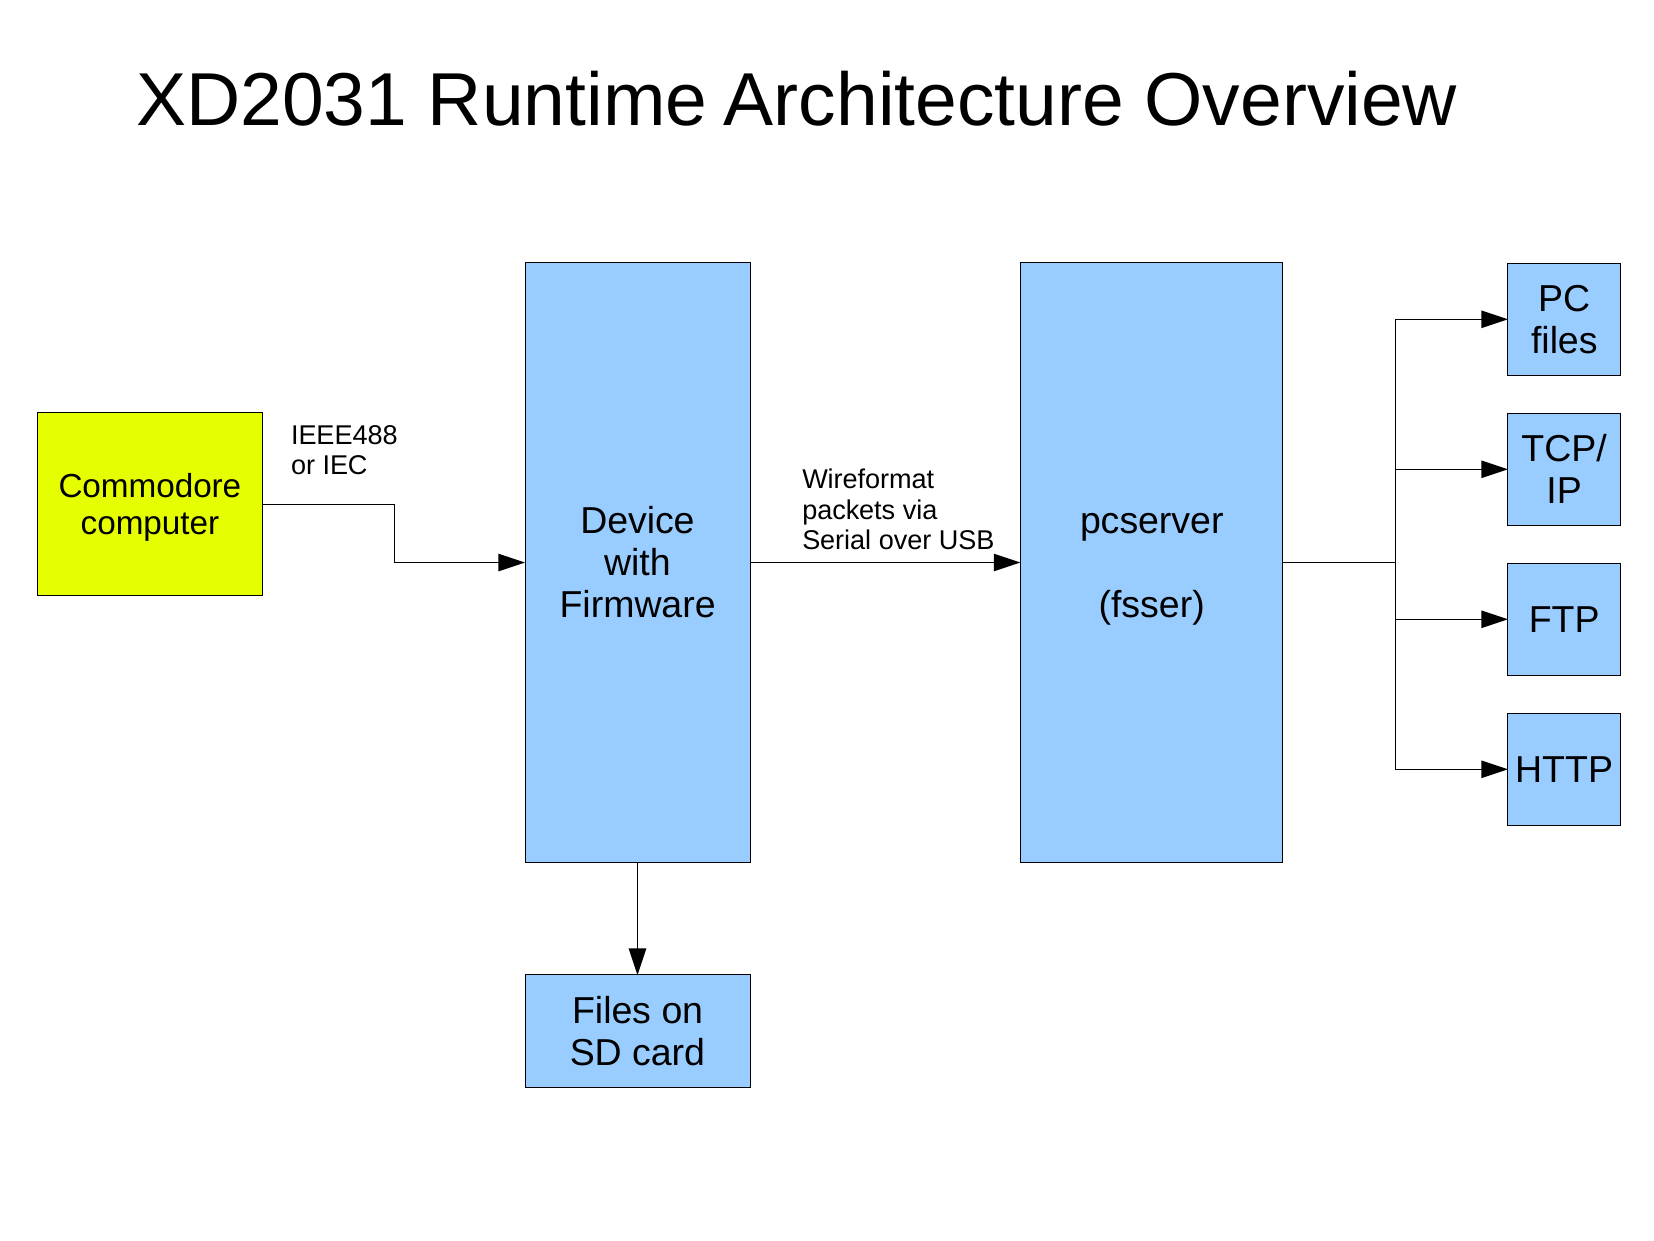

# XD2031 Runtime Architecture Overview
Device
with
Firmware
pcserver
(fsser)
PC
files
Commodore
computer
IEEE488
or IEC
TCP/
IP
Wireformat
packets via
Serial over USB
FTP
HTTP
Files on
SD card